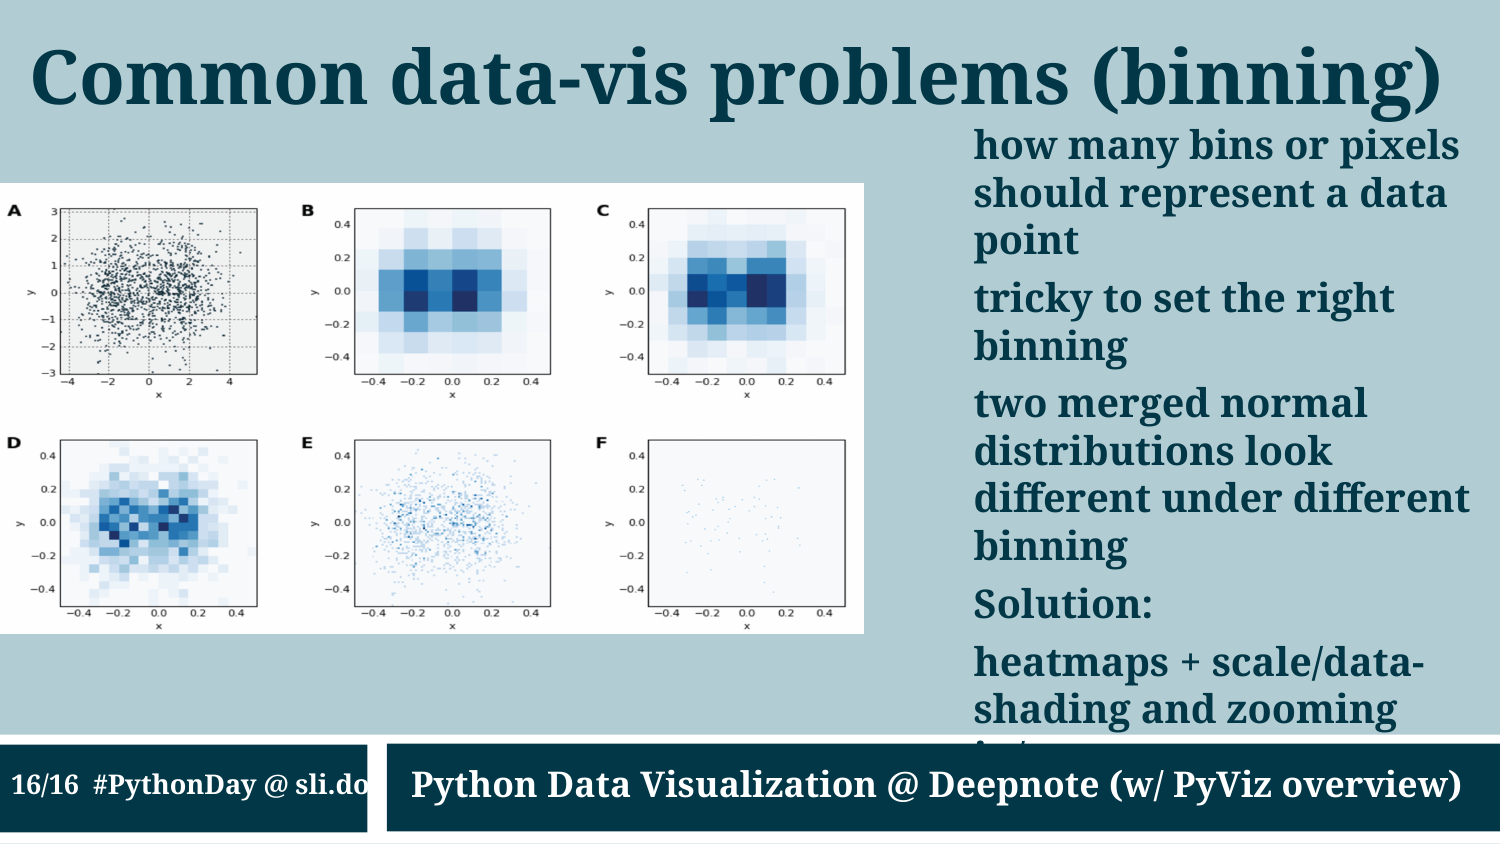

Common data-vis problems (binning)
how many bins or pixels should represent a data point
tricky to set the right binning
two merged normal distributions look different under different binning
Solution:
heatmaps + scale/data-shading and zooming in/out
Python Data Visualization @ Deepnote (w/ PyViz overview)
16/16 #PythonDay @ sli.do